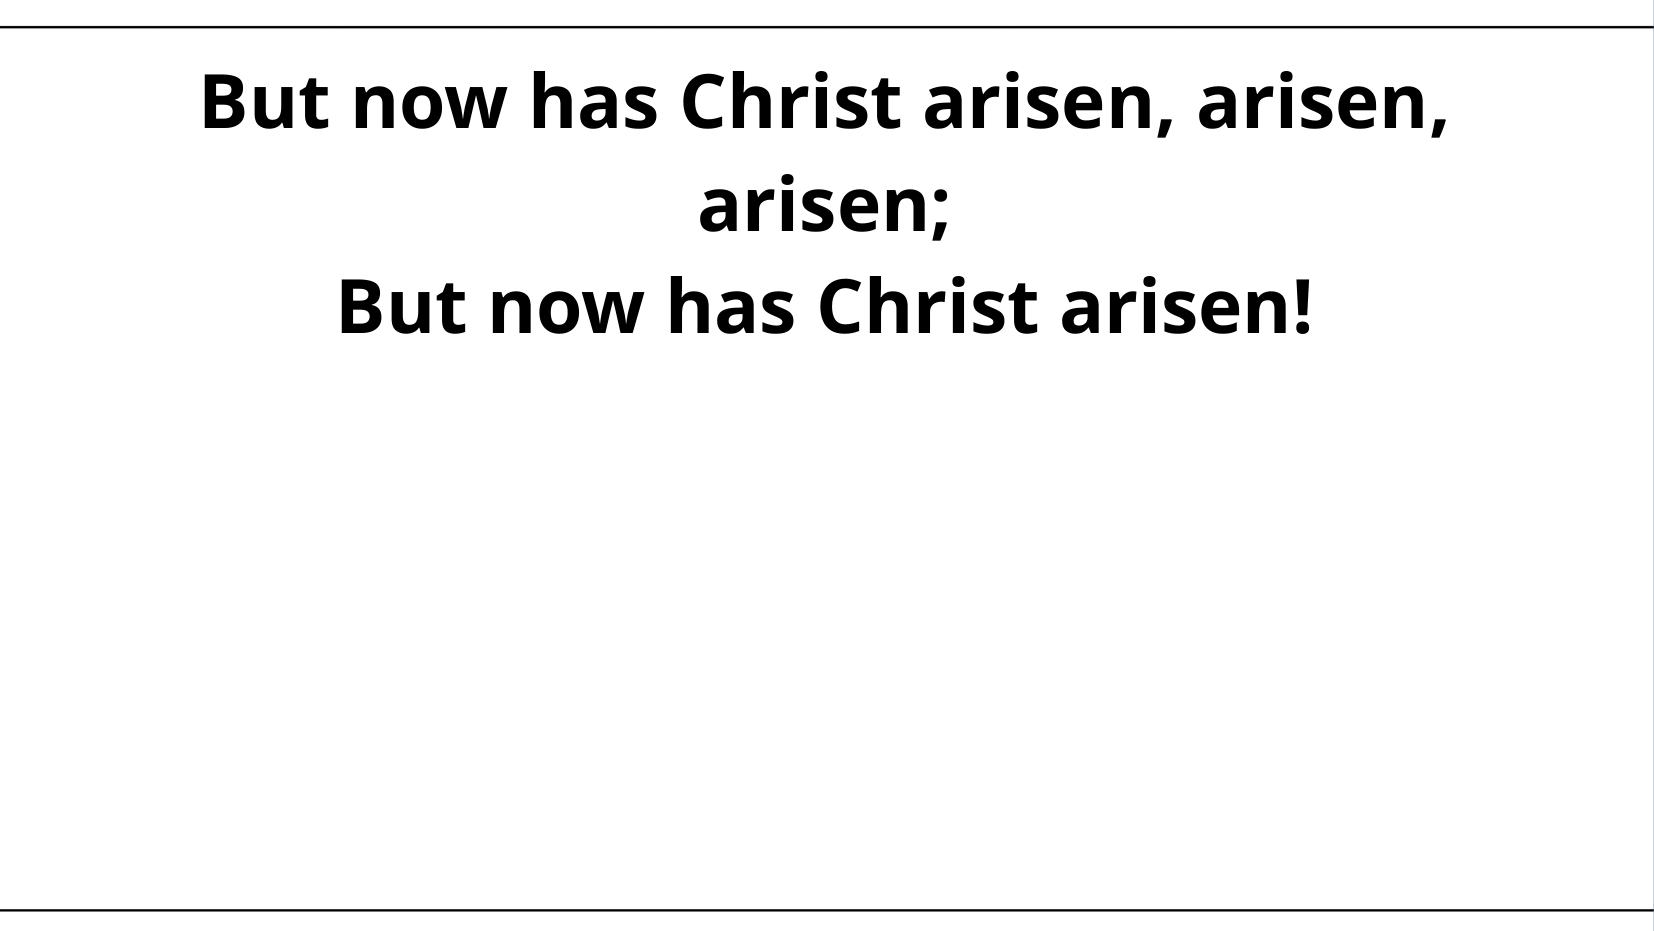

But now has Christ arisen, arisen, arisen;
But now has Christ arisen!